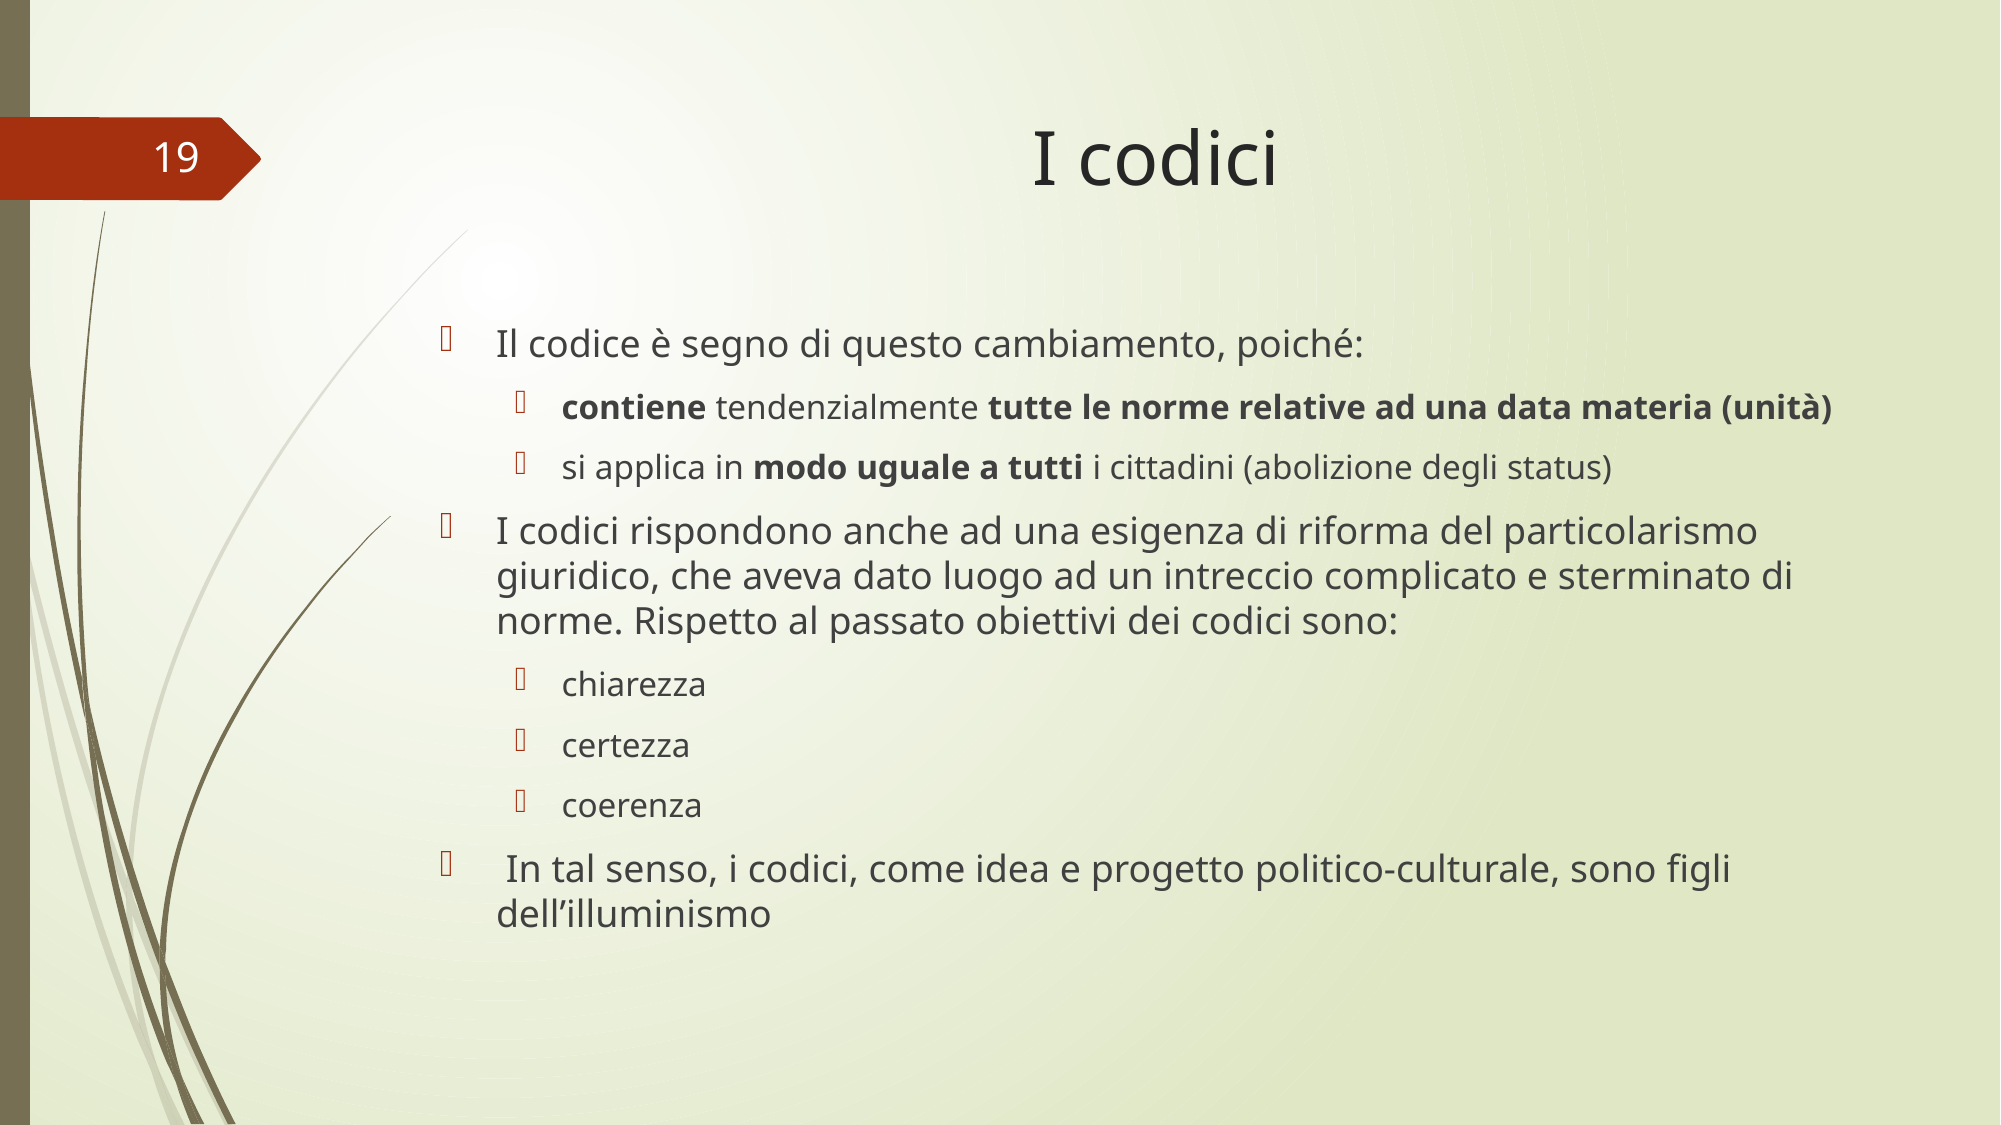

# I codici
Il codice è segno di questo cambiamento, poiché:
contiene tendenzialmente tutte le norme relative ad una data materia (unità)
si applica in modo uguale a tutti i cittadini (abolizione degli status)
I codici rispondono anche ad una esigenza di riforma del particolarismo giuridico, che aveva dato luogo ad un intreccio complicato e sterminato di norme. Rispetto al passato obiettivi dei codici sono:
chiarezza
certezza
coerenza
 In tal senso, i codici, come idea e progetto politico-culturale, sono figli dell’illuminismo